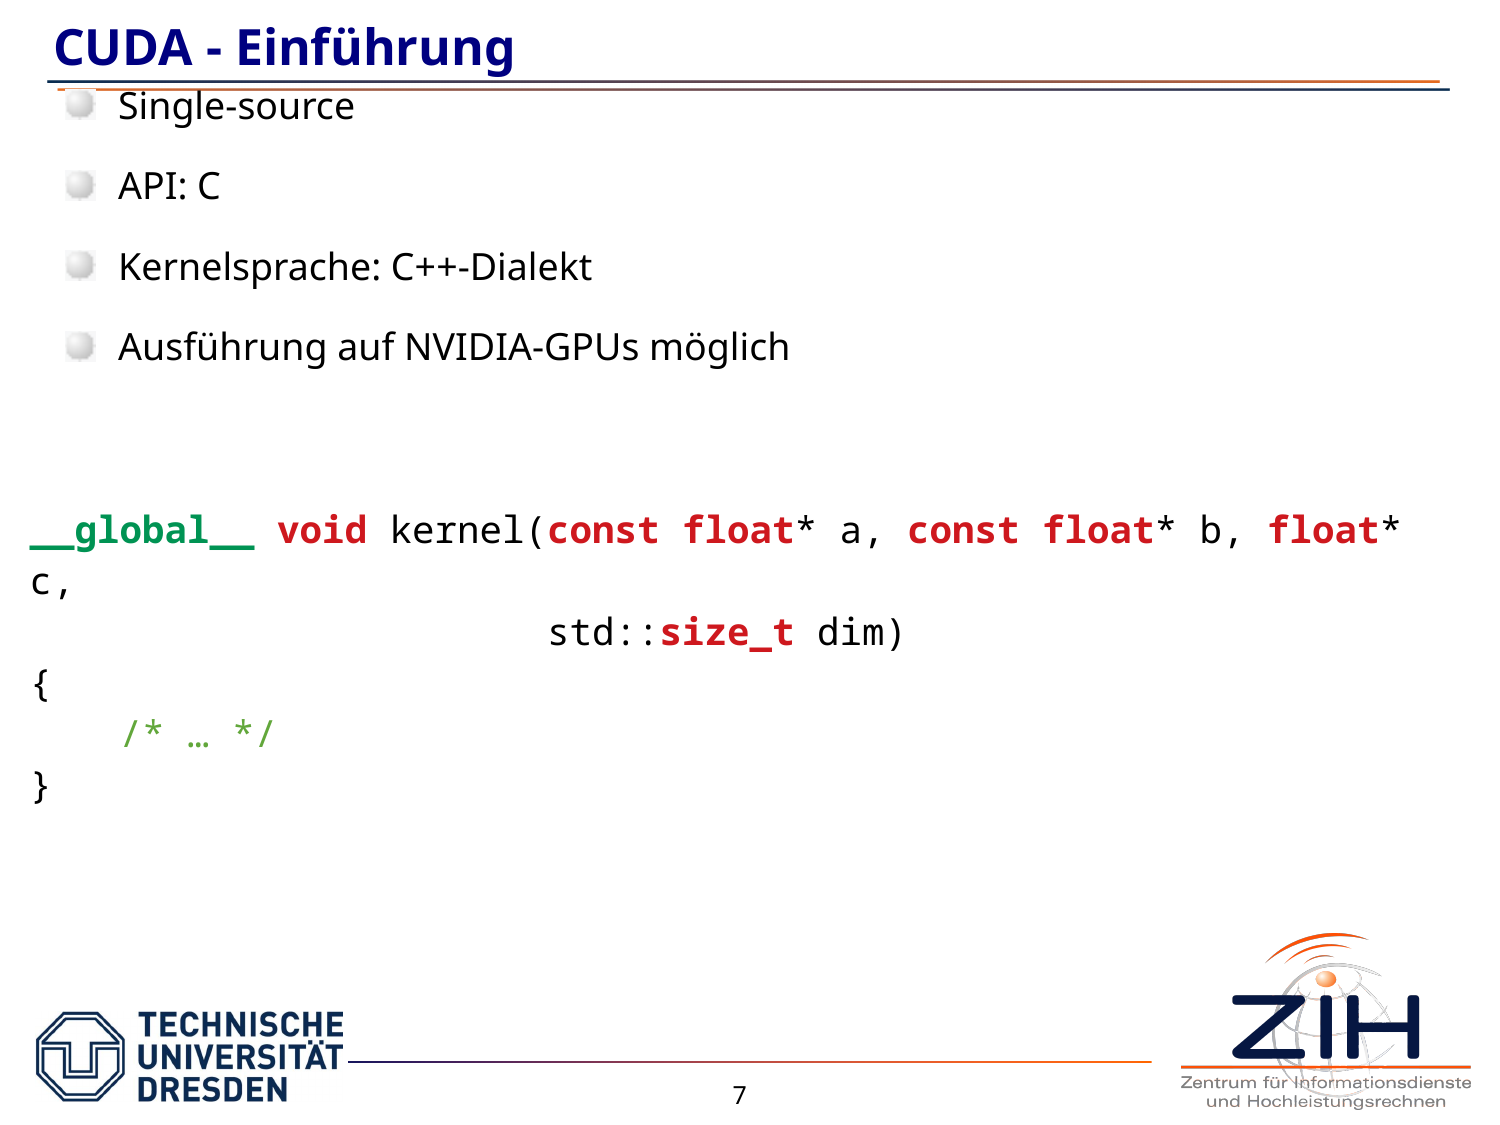

# CUDA - Einführung
Single-source
API: C
Kernelsprache: C++-Dialekt
Ausführung auf NVIDIA-GPUs möglich
__global__ void kernel(const float* a, const float* b, float* c,
 std::size_t dim)
{
 /* … */
}
7